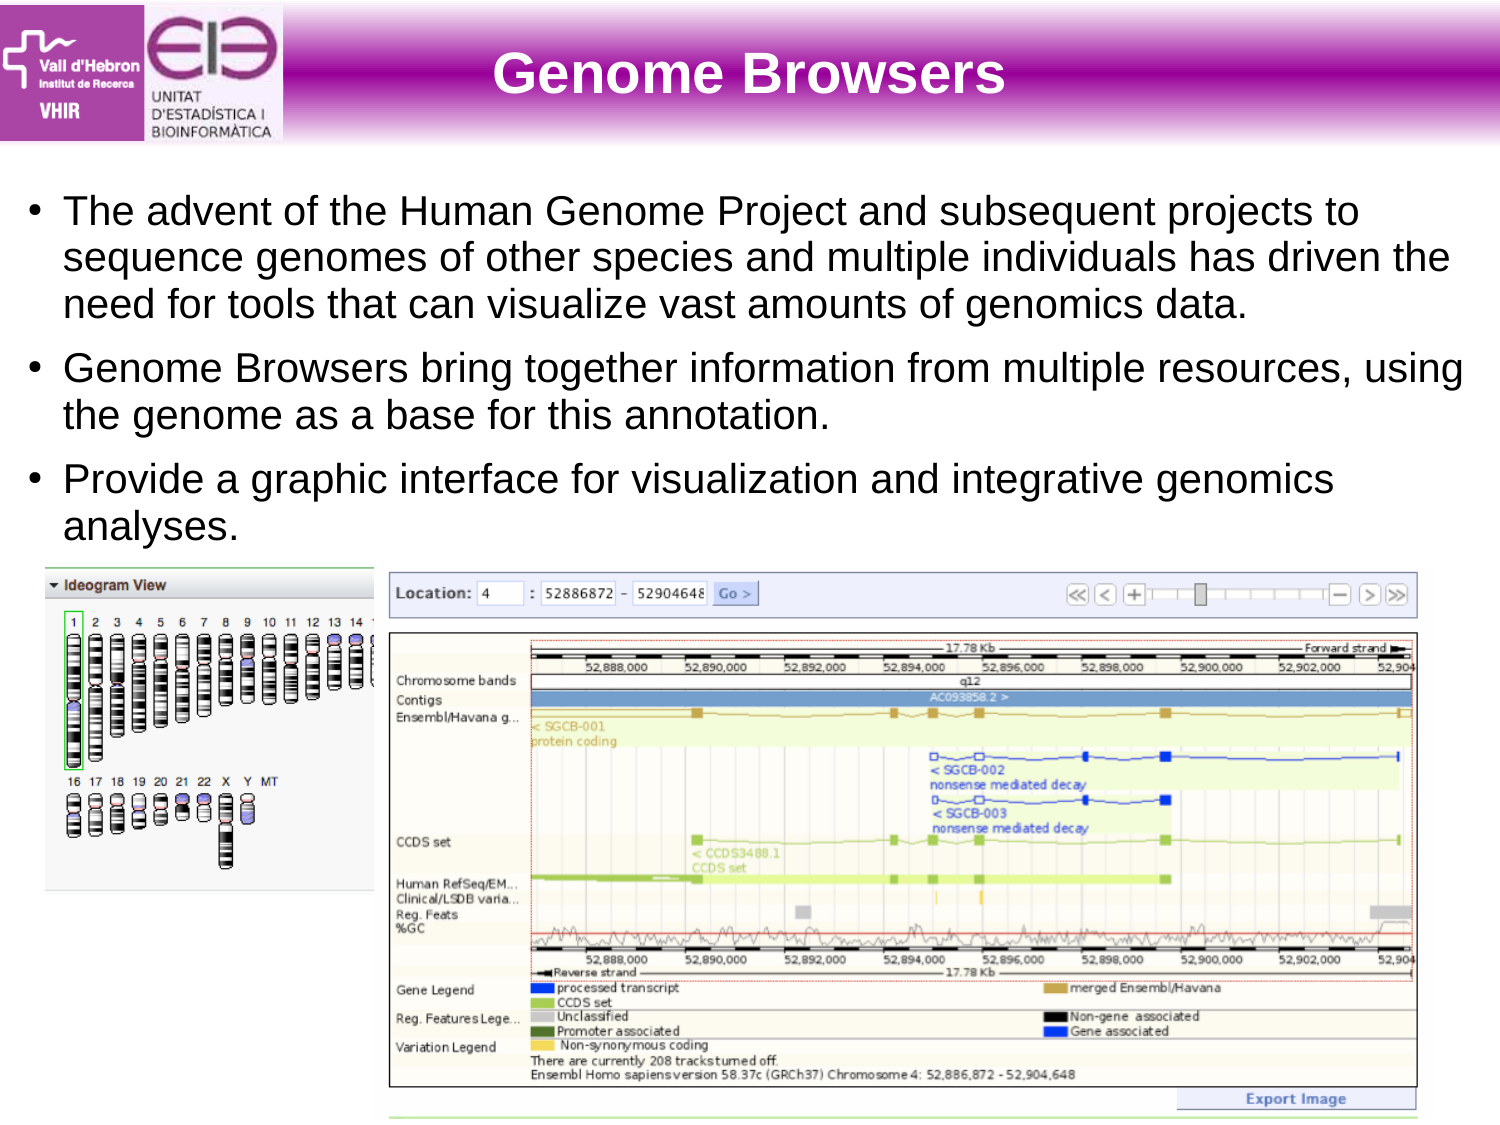

Genome Browsers
The advent of the Human Genome Project and subsequent projects to sequence genomes of other species and multiple individuals has driven the need for tools that can visualize vast amounts of genomics data.
Genome Browsers bring together information from multiple resources, using the genome as a base for this annotation.
Provide a graphic interface for visualization and integrative genomics analyses.